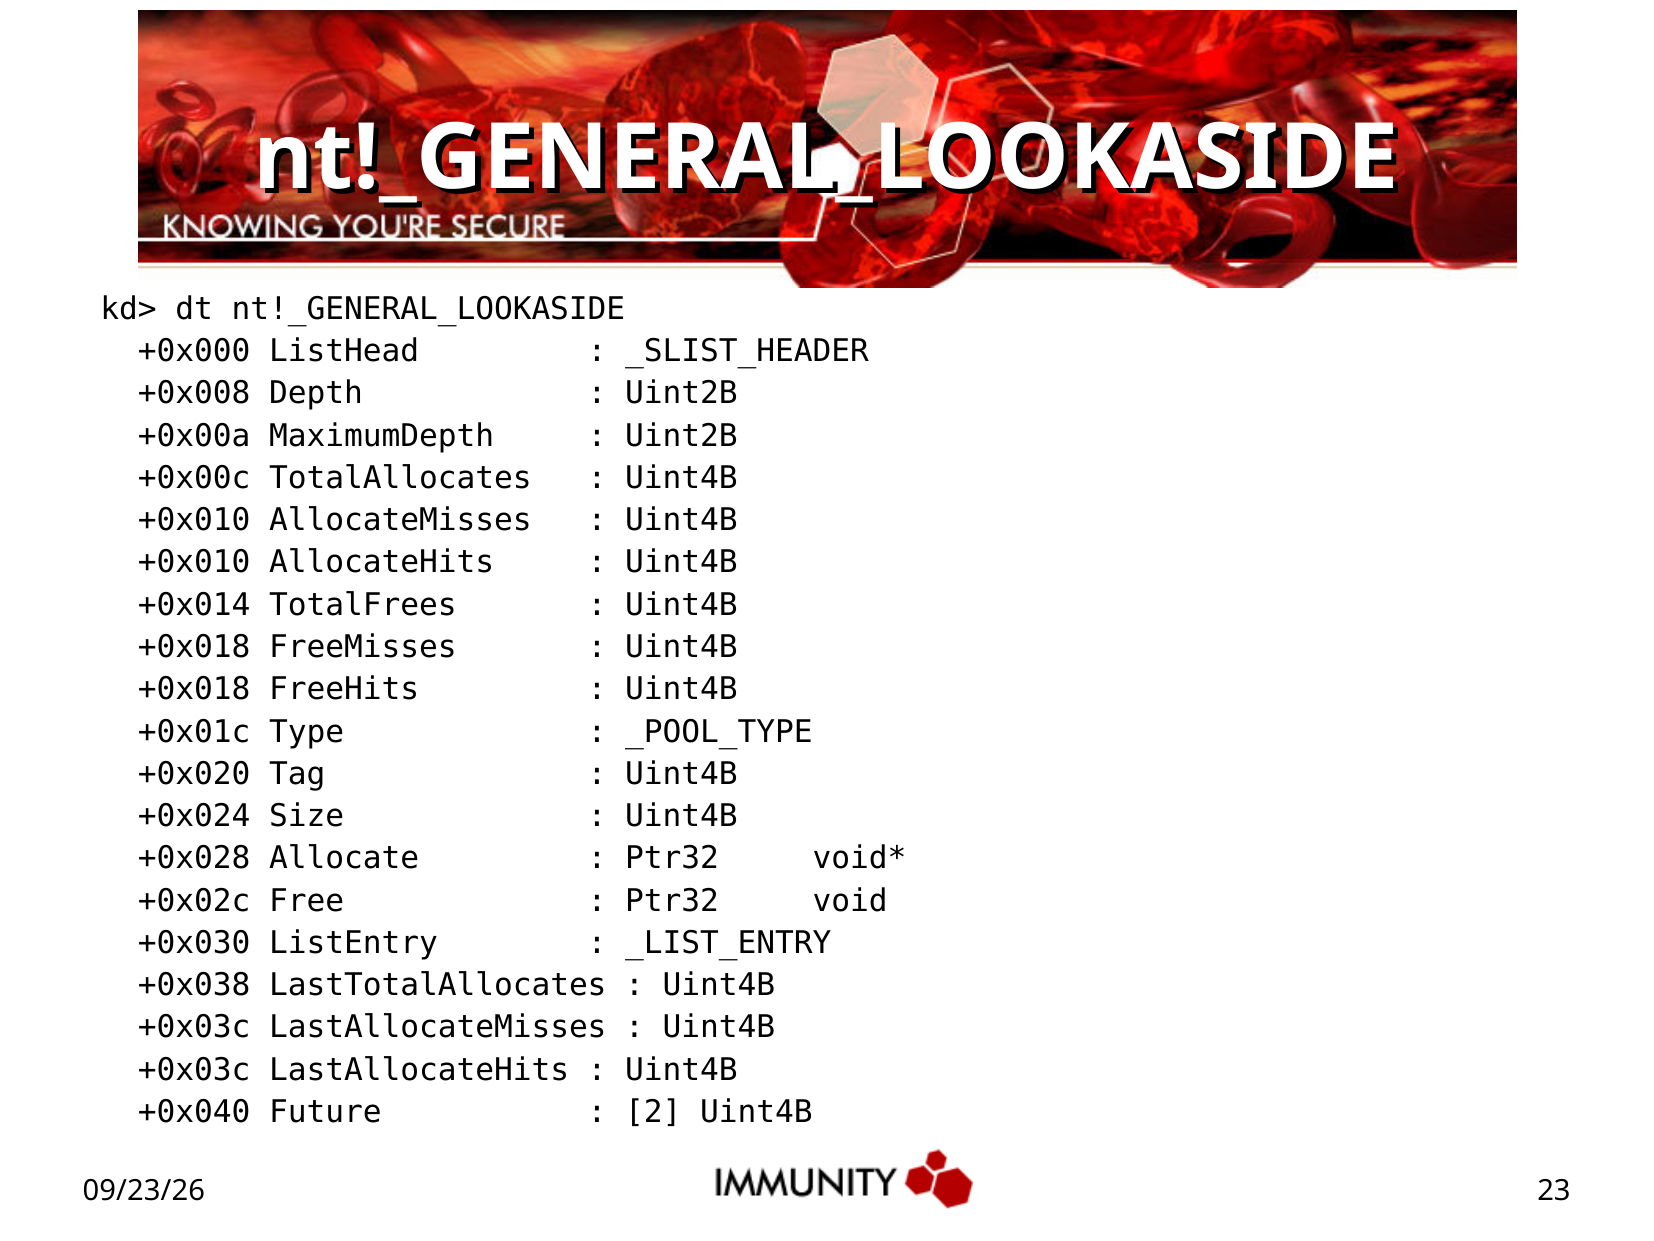

# nt!_GENERAL_LOOKASIDE
kd> dt nt!_GENERAL_LOOKASIDE
 +0x000 ListHead : _SLIST_HEADER
 +0x008 Depth : Uint2B
 +0x00a MaximumDepth : Uint2B
 +0x00c TotalAllocates : Uint4B
 +0x010 AllocateMisses : Uint4B
 +0x010 AllocateHits : Uint4B
 +0x014 TotalFrees : Uint4B
 +0x018 FreeMisses : Uint4B
 +0x018 FreeHits : Uint4B
 +0x01c Type : _POOL_TYPE
 +0x020 Tag : Uint4B
 +0x024 Size : Uint4B
 +0x028 Allocate : Ptr32 void*
 +0x02c Free : Ptr32 void
 +0x030 ListEntry : _LIST_ENTRY
 +0x038 LastTotalAllocates : Uint4B
 +0x03c LastAllocateMisses : Uint4B
 +0x03c LastAllocateHits : Uint4B
 +0x040 Future : [2] Uint4B
23